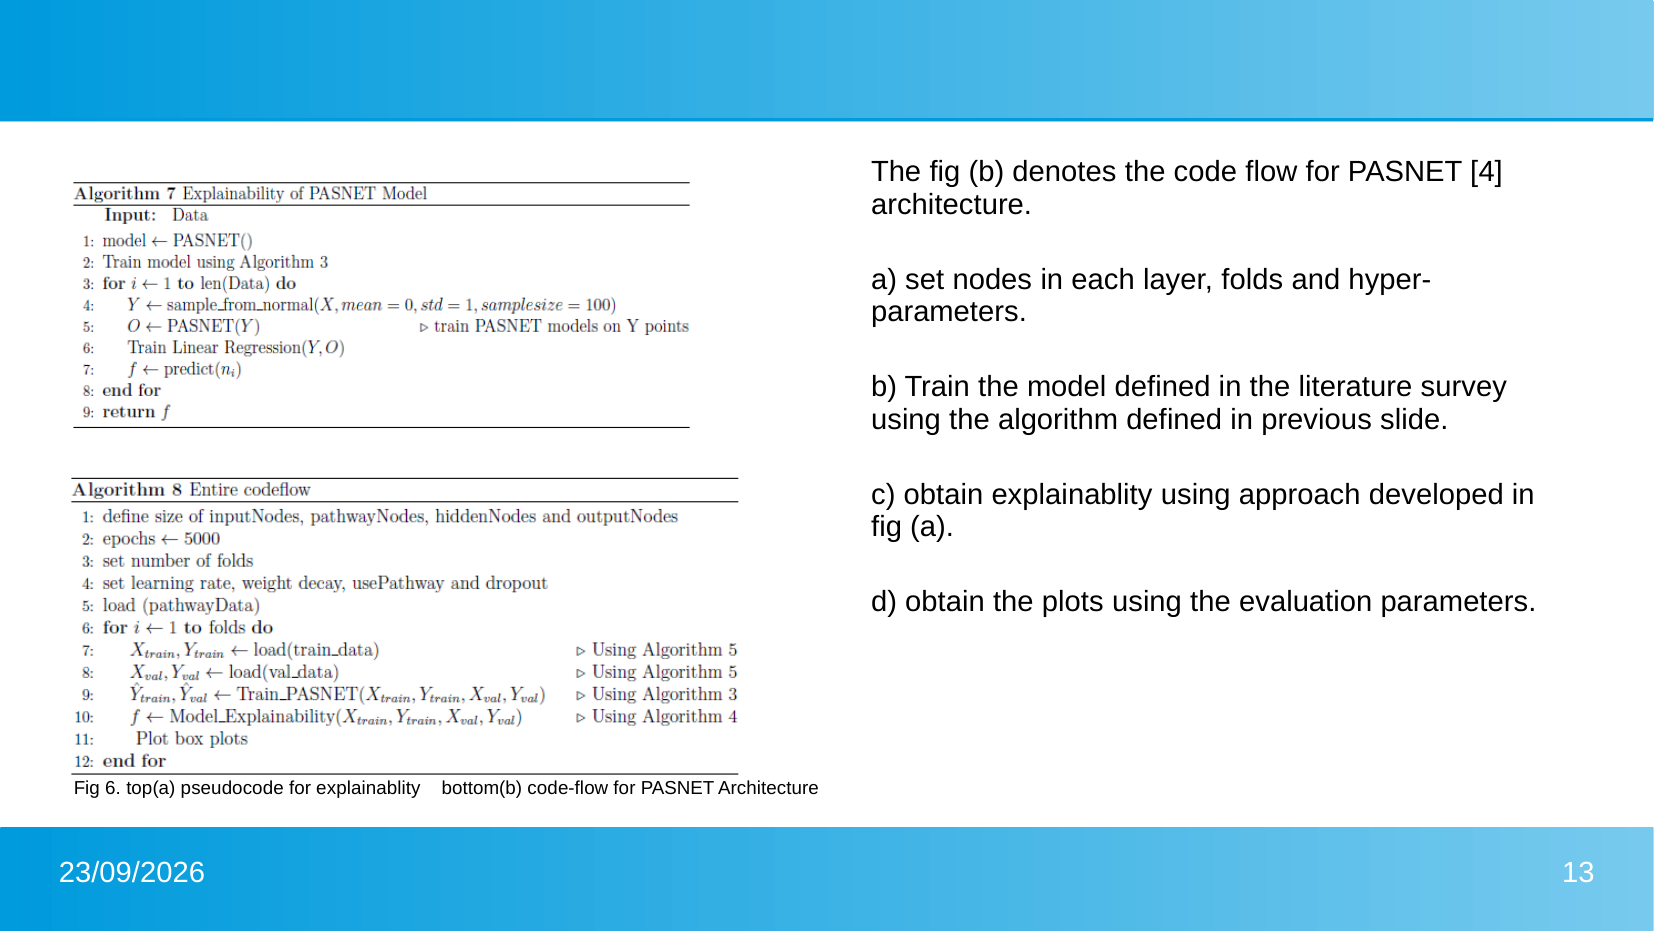

#
The fig (b) denotes the code flow for PASNET [4] architecture.
a) set nodes in each layer, folds and hyper-parameters.
b) Train the model defined in the literature survey using the algorithm defined in previous slide.
c) obtain explainablity using approach developed in fig (a).
d) obtain the plots using the evaluation parameters.
Fig 6. top(a) pseudocode for explainablity bottom(b) code-flow for PASNET Architecture
13